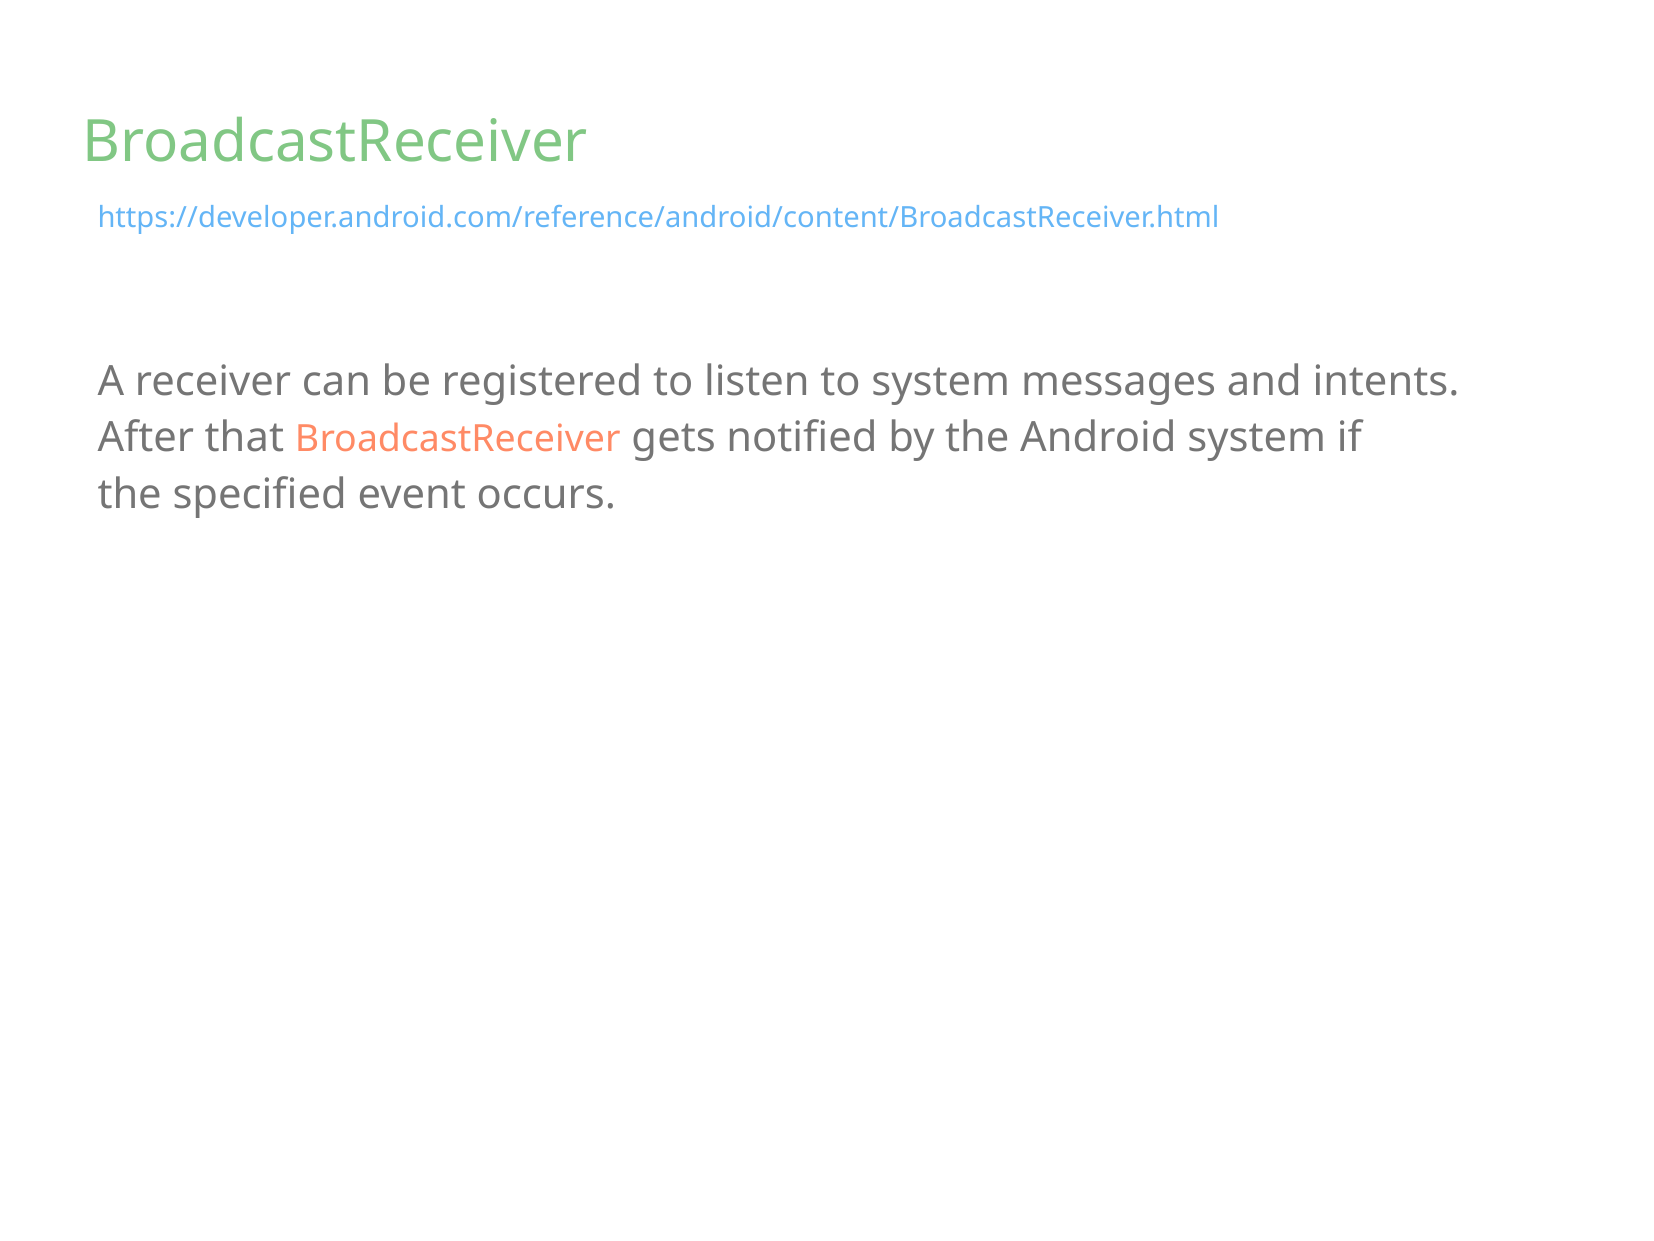

# BroadcastReceiver
https://developer.android.com/reference/android/content/BroadcastReceiver.html
A receiver can be registered to listen to system messages and intents.
After that BroadcastReceiver gets notified by the Android system if
the specified event occurs.